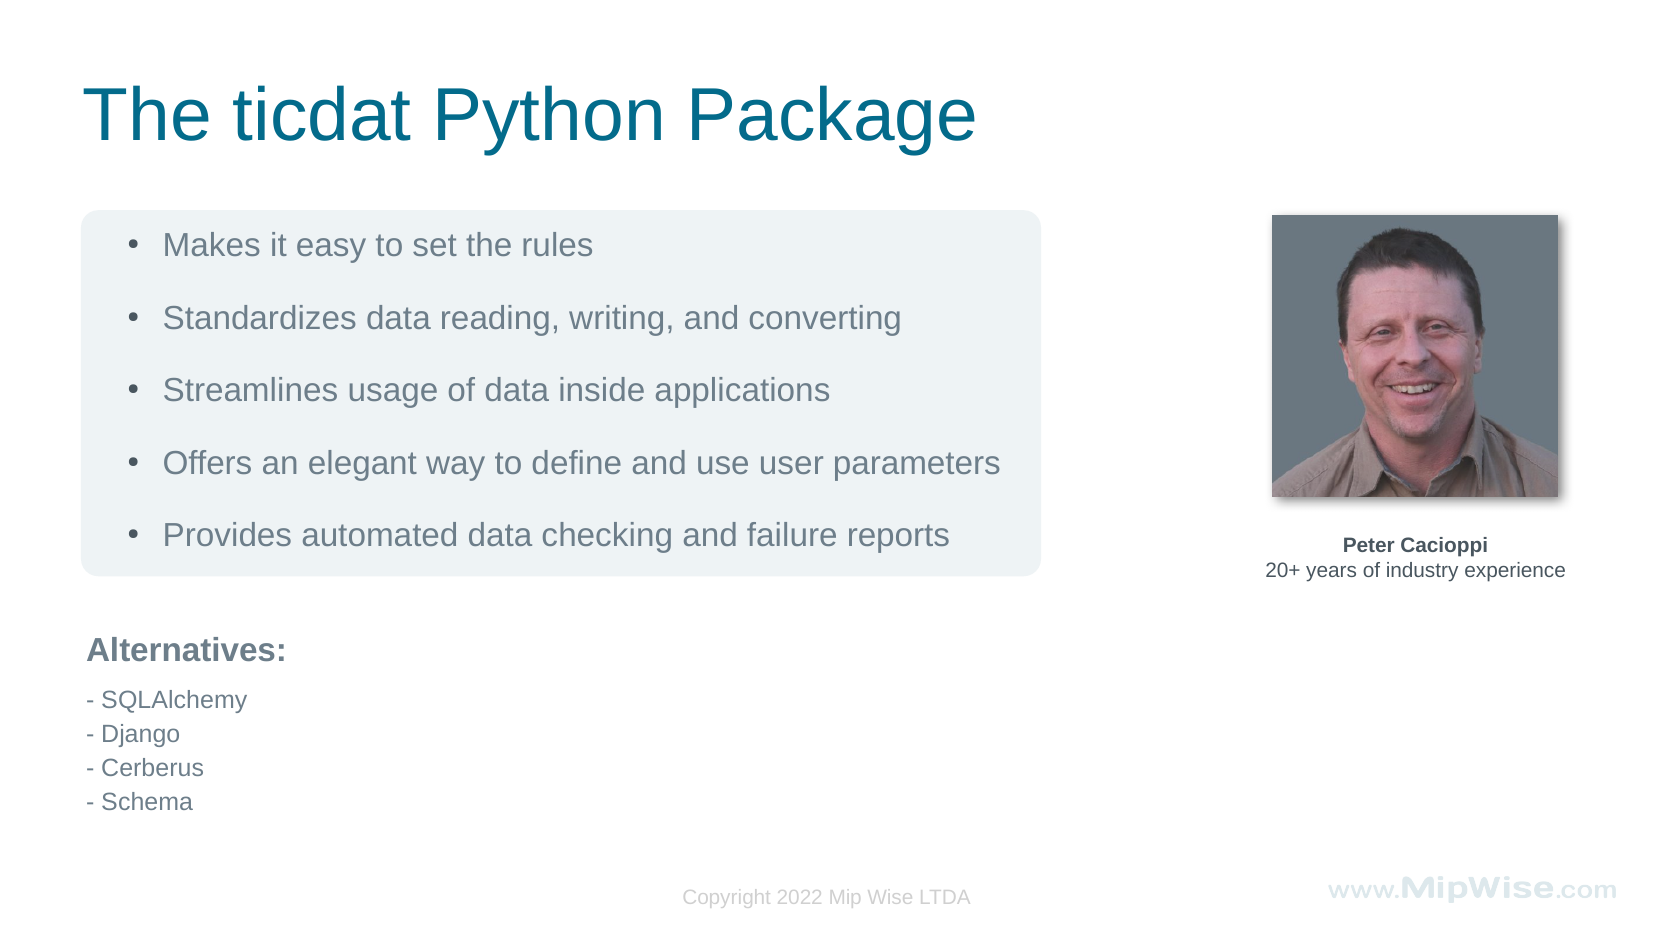

# The ticdat Python Package
Makes it easy to set the rules
Standardizes data reading, writing, and converting
Streamlines usage of data inside applications
Offers an elegant way to define and use user parameters
Provides automated data checking and failure reports
Peter Cacioppi
20+ years of industry experience
Alternatives:
- SQLAlchemy
- Django
- Cerberus
- Schema
Copyright 2022 Mip Wise LTDA